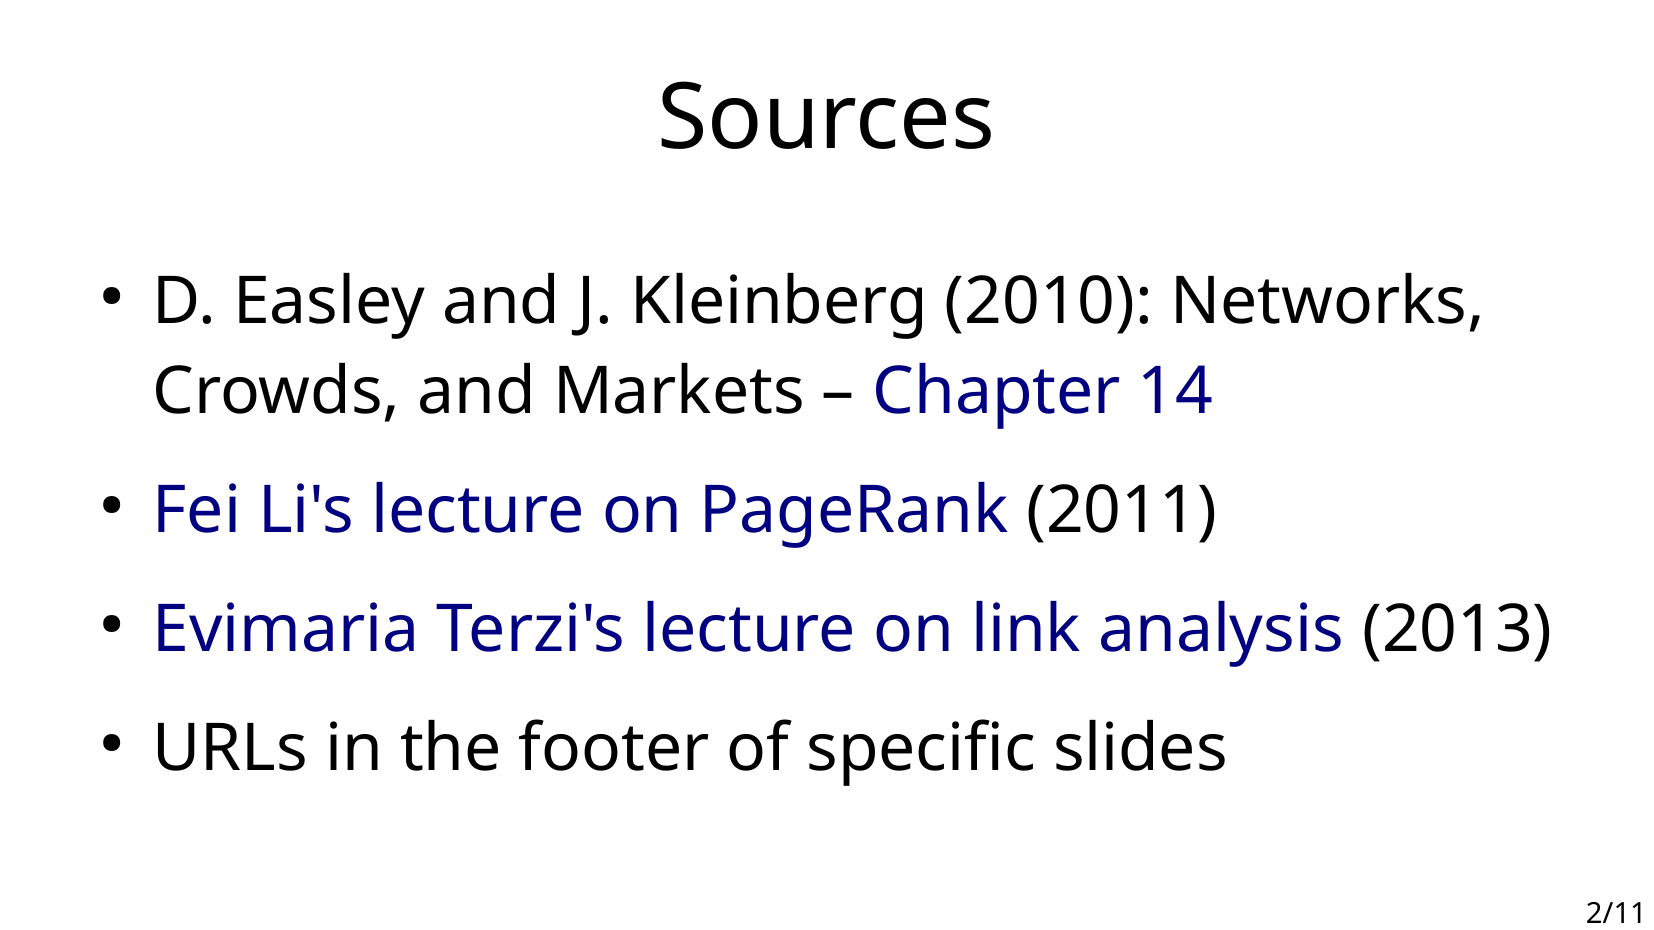

# Sources
D. Easley and J. Kleinberg (2010): Networks, Crowds, and Markets – Chapter 14
Fei Li's lecture on PageRank (2011)
Evimaria Terzi's lecture on link analysis (2013)
URLs in the footer of specific slides
2